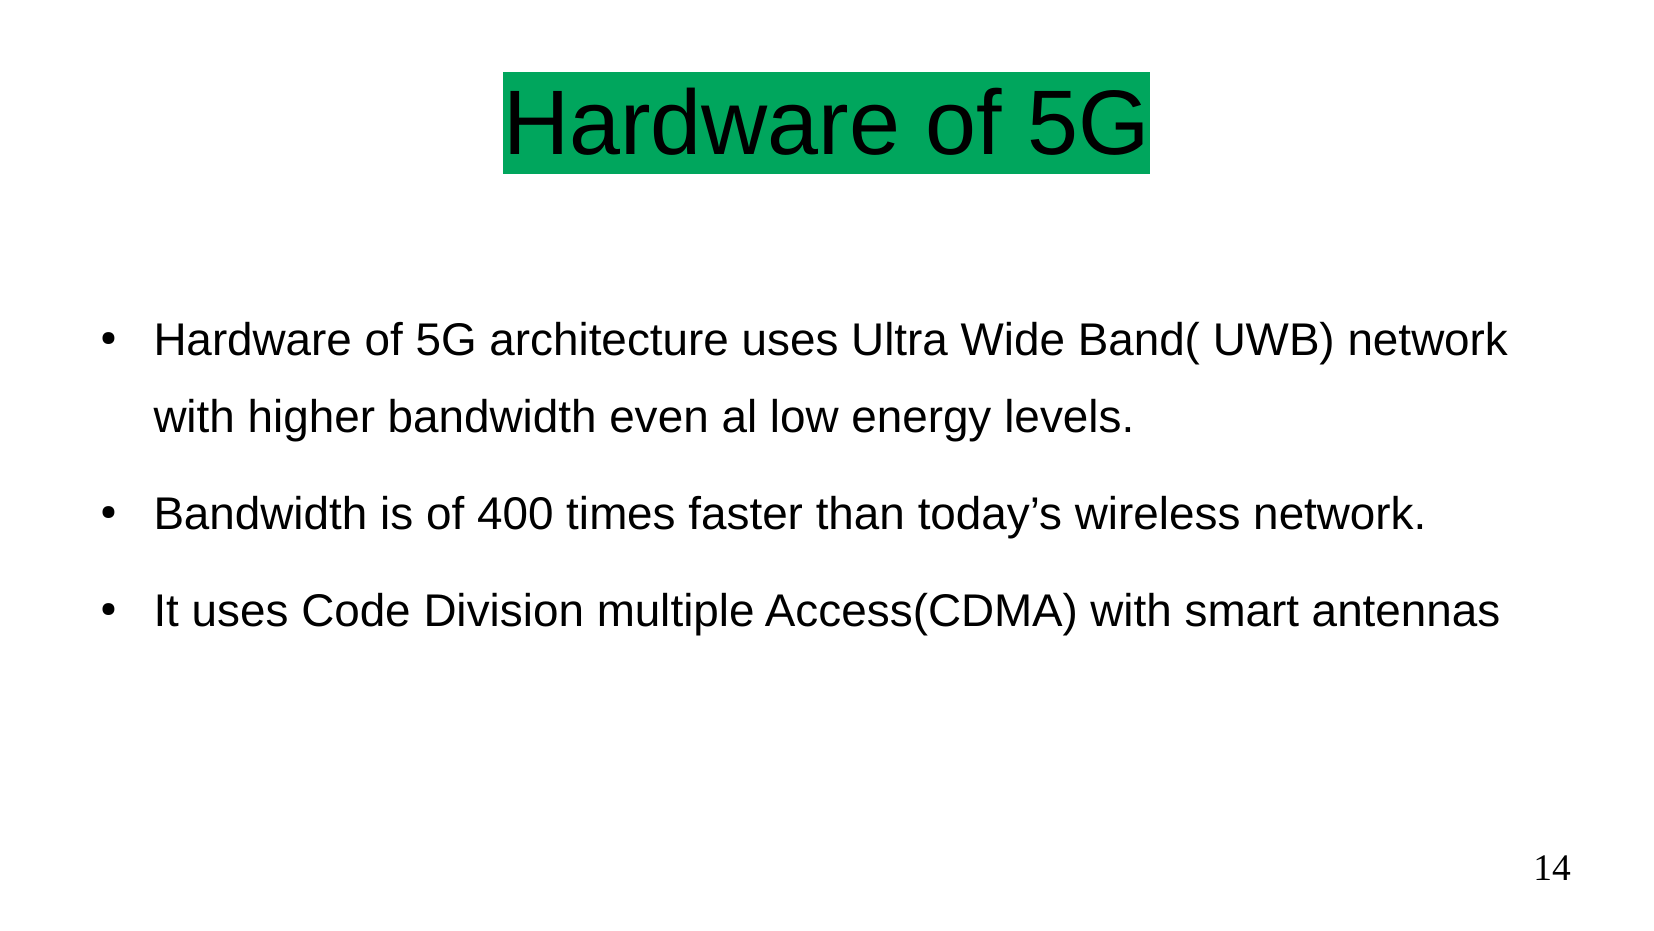

# Hardware of 5G
Hardware of 5G architecture uses Ultra Wide Band( UWB) network with higher bandwidth even al low energy levels.
Bandwidth is of 400 times faster than today’s wireless network.
It uses Code Division multiple Access(CDMA) with smart antennas
14